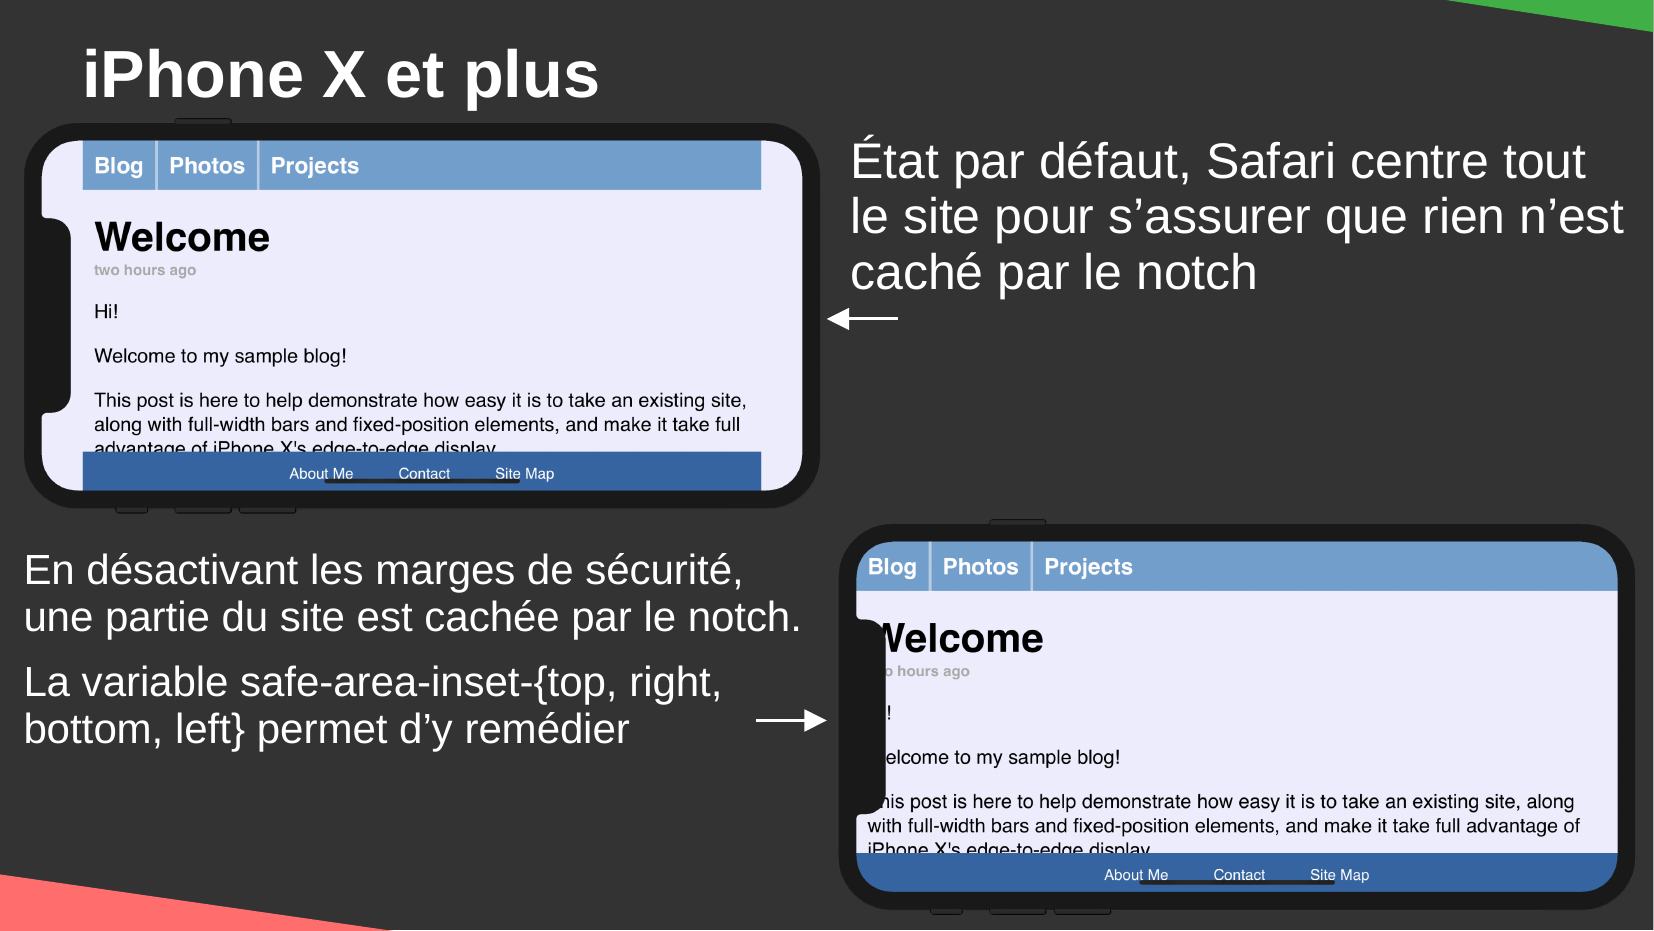

# iPhone X et plus
État par défaut, Safari centre tout le site pour s’assurer que rien n’est caché par le notch
En désactivant les marges de sécurité, une partie du site est cachée par le notch.
La variable safe-area-inset-{top, right, bottom, left} permet d’y remédier